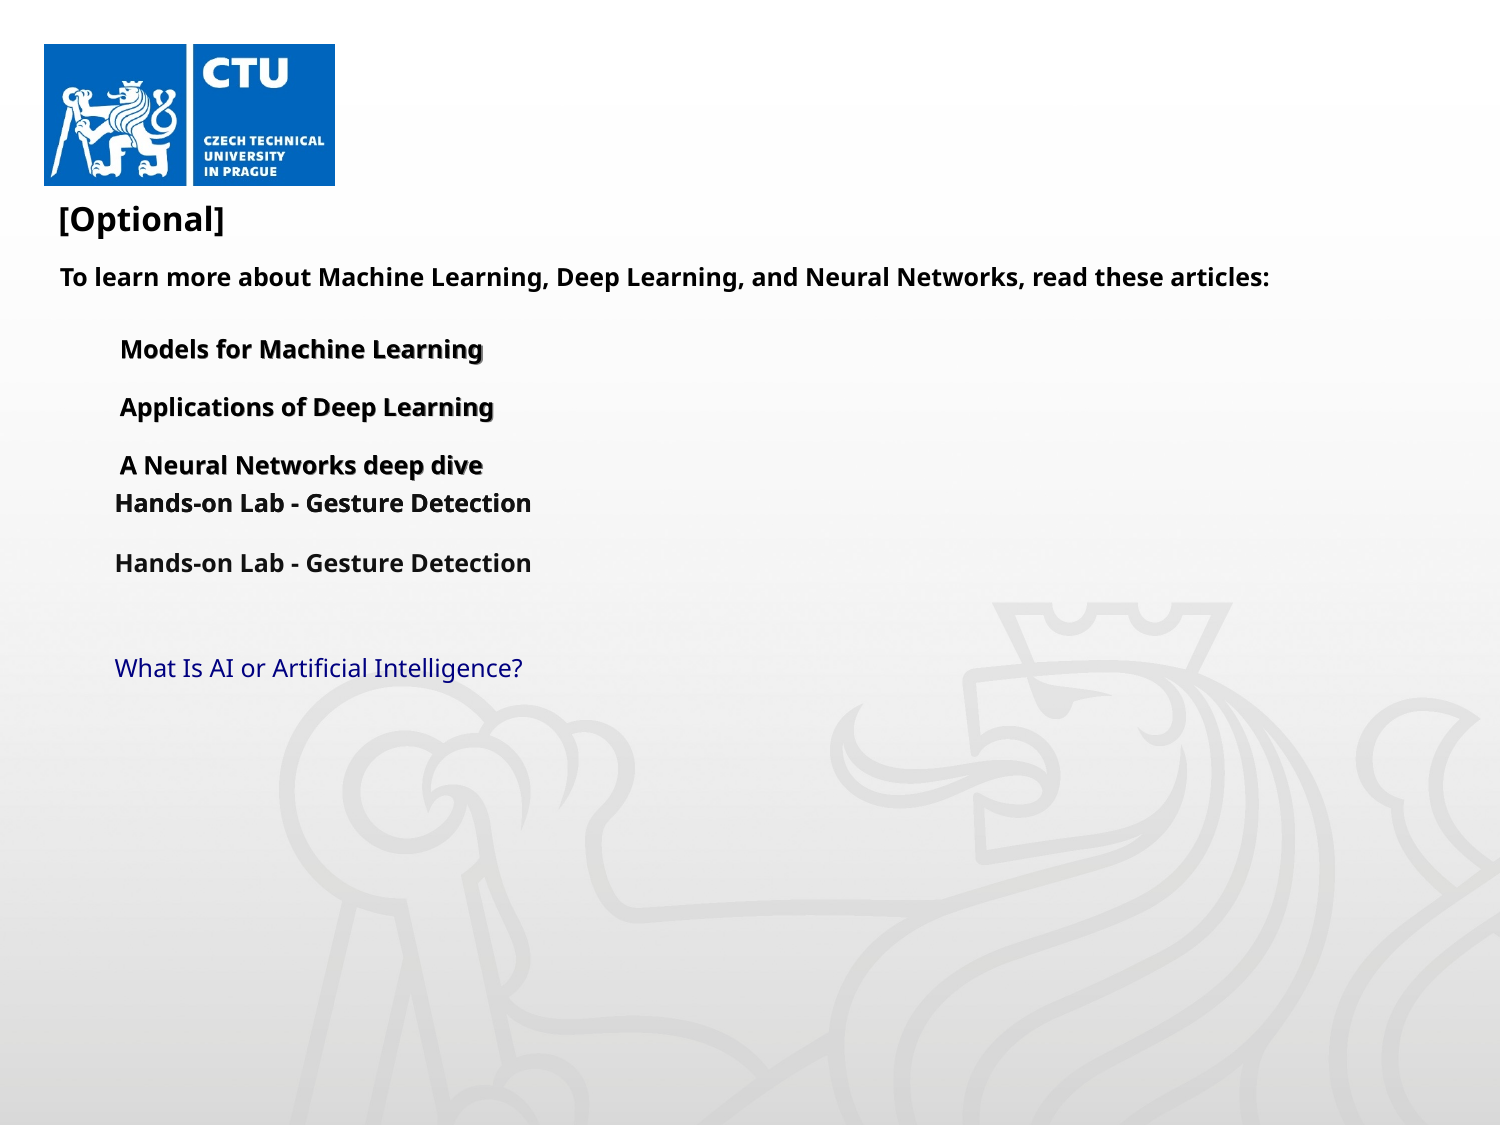

[Optional]
# To learn more about Machine Learning, Deep Learning, and Neural Networks, read these articles:
Models for Machine Learning
Applications of Deep Learning
A Neural Networks deep dive
Hands-on Lab - Gesture Detection
Hands-on Lab - Gesture Detection
Hands-on Lab - Gesture Detection
What Is AI or Artificial Intelligence?